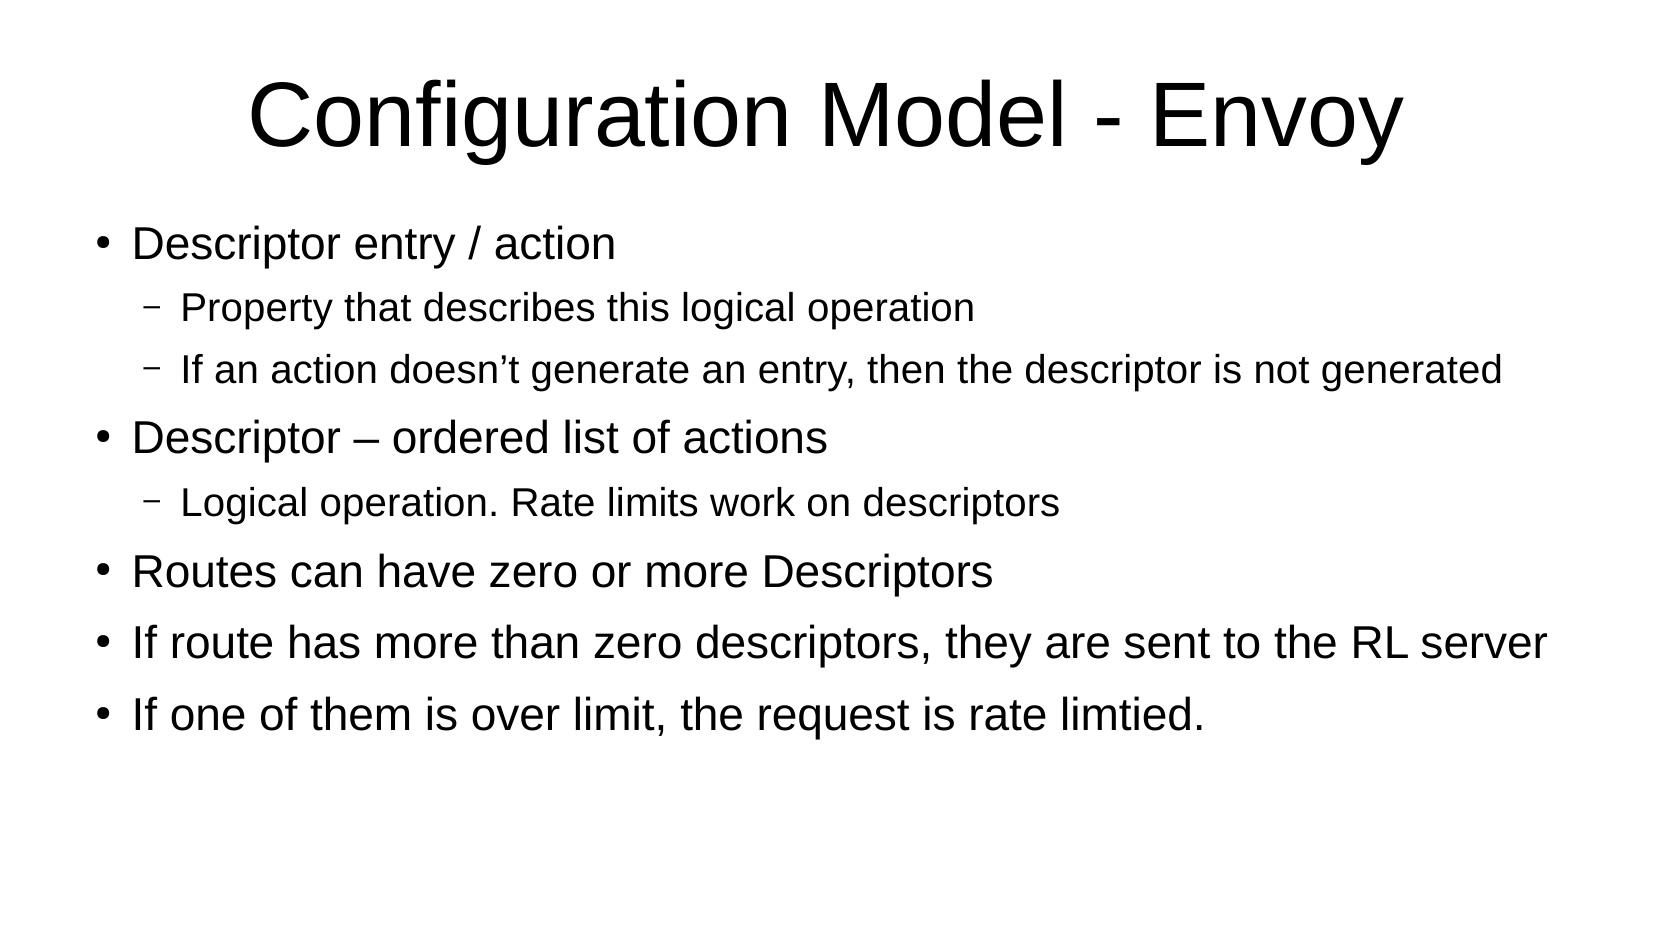

# Configuration Model - Envoy
Descriptor entry / action
Property that describes this logical operation
If an action doesn’t generate an entry, then the descriptor is not generated
Descriptor – ordered list of actions
Logical operation. Rate limits work on descriptors
Routes can have zero or more Descriptors
If route has more than zero descriptors, they are sent to the RL server
If one of them is over limit, the request is rate limtied.